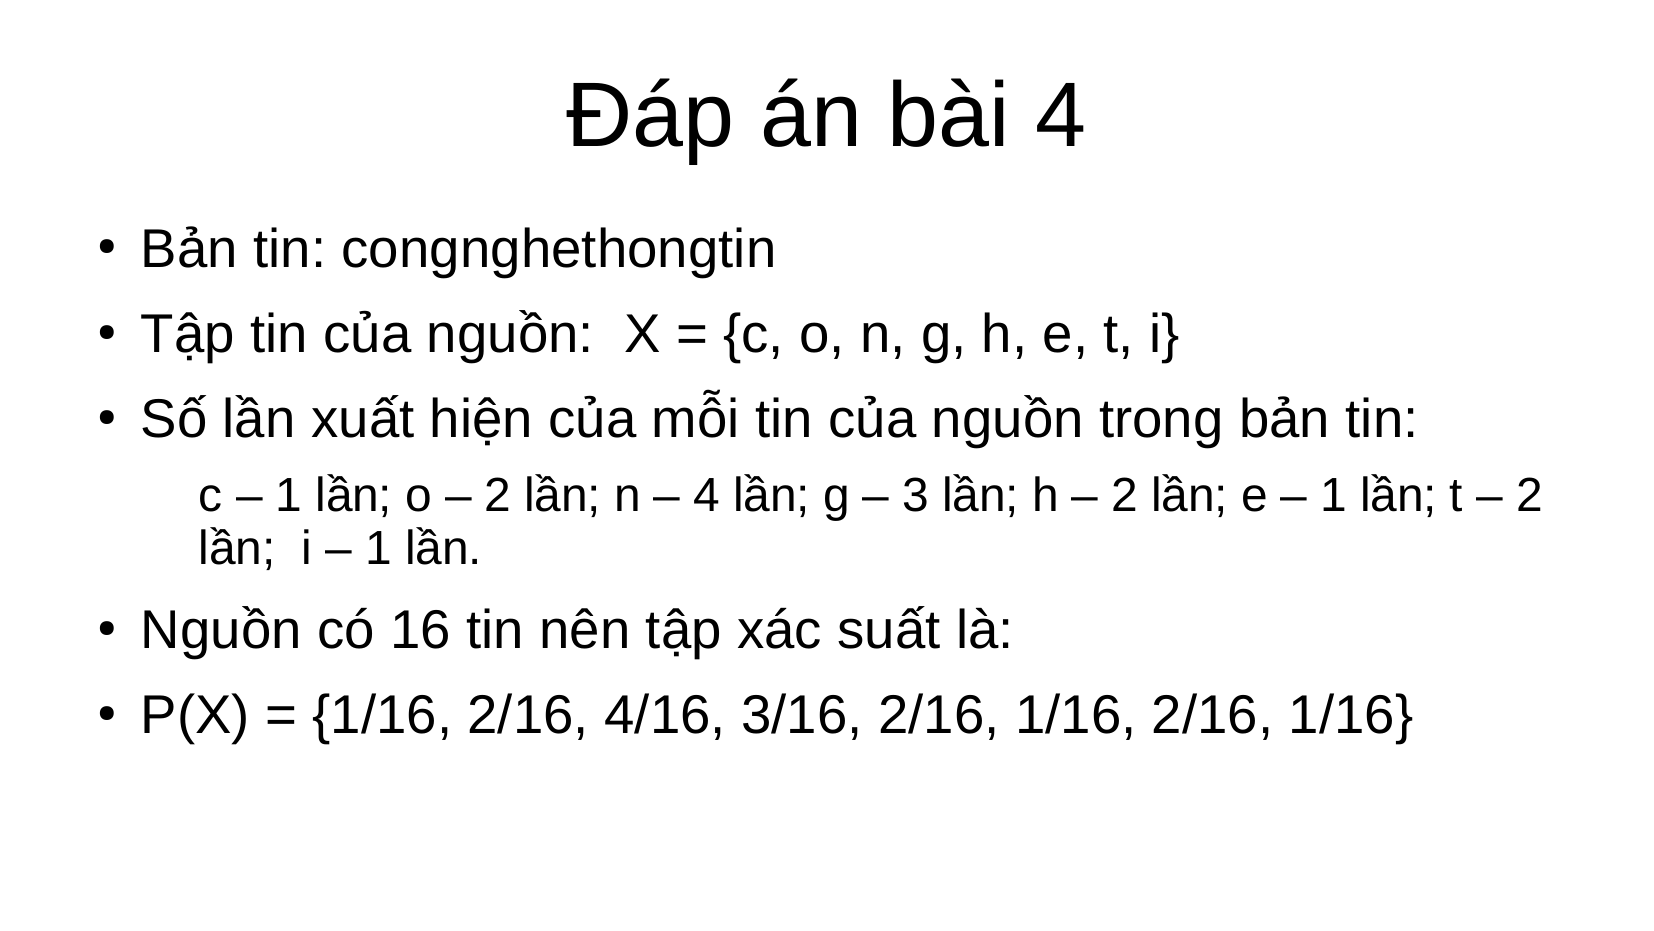

# Đáp án bài 4
Bản tin: congnghethongtin
Tập tin của nguồn: X = {c, o, n, g, h, e, t, i}
Số lần xuất hiện của mỗi tin của nguồn trong bản tin:
c – 1 lần; o – 2 lần; n – 4 lần; g – 3 lần; h – 2 lần; e – 1 lần; t – 2 lần; i – 1 lần.
Nguồn có 16 tin nên tập xác suất là:
P(X) = {1/16, 2/16, 4/16, 3/16, 2/16, 1/16, 2/16, 1/16}